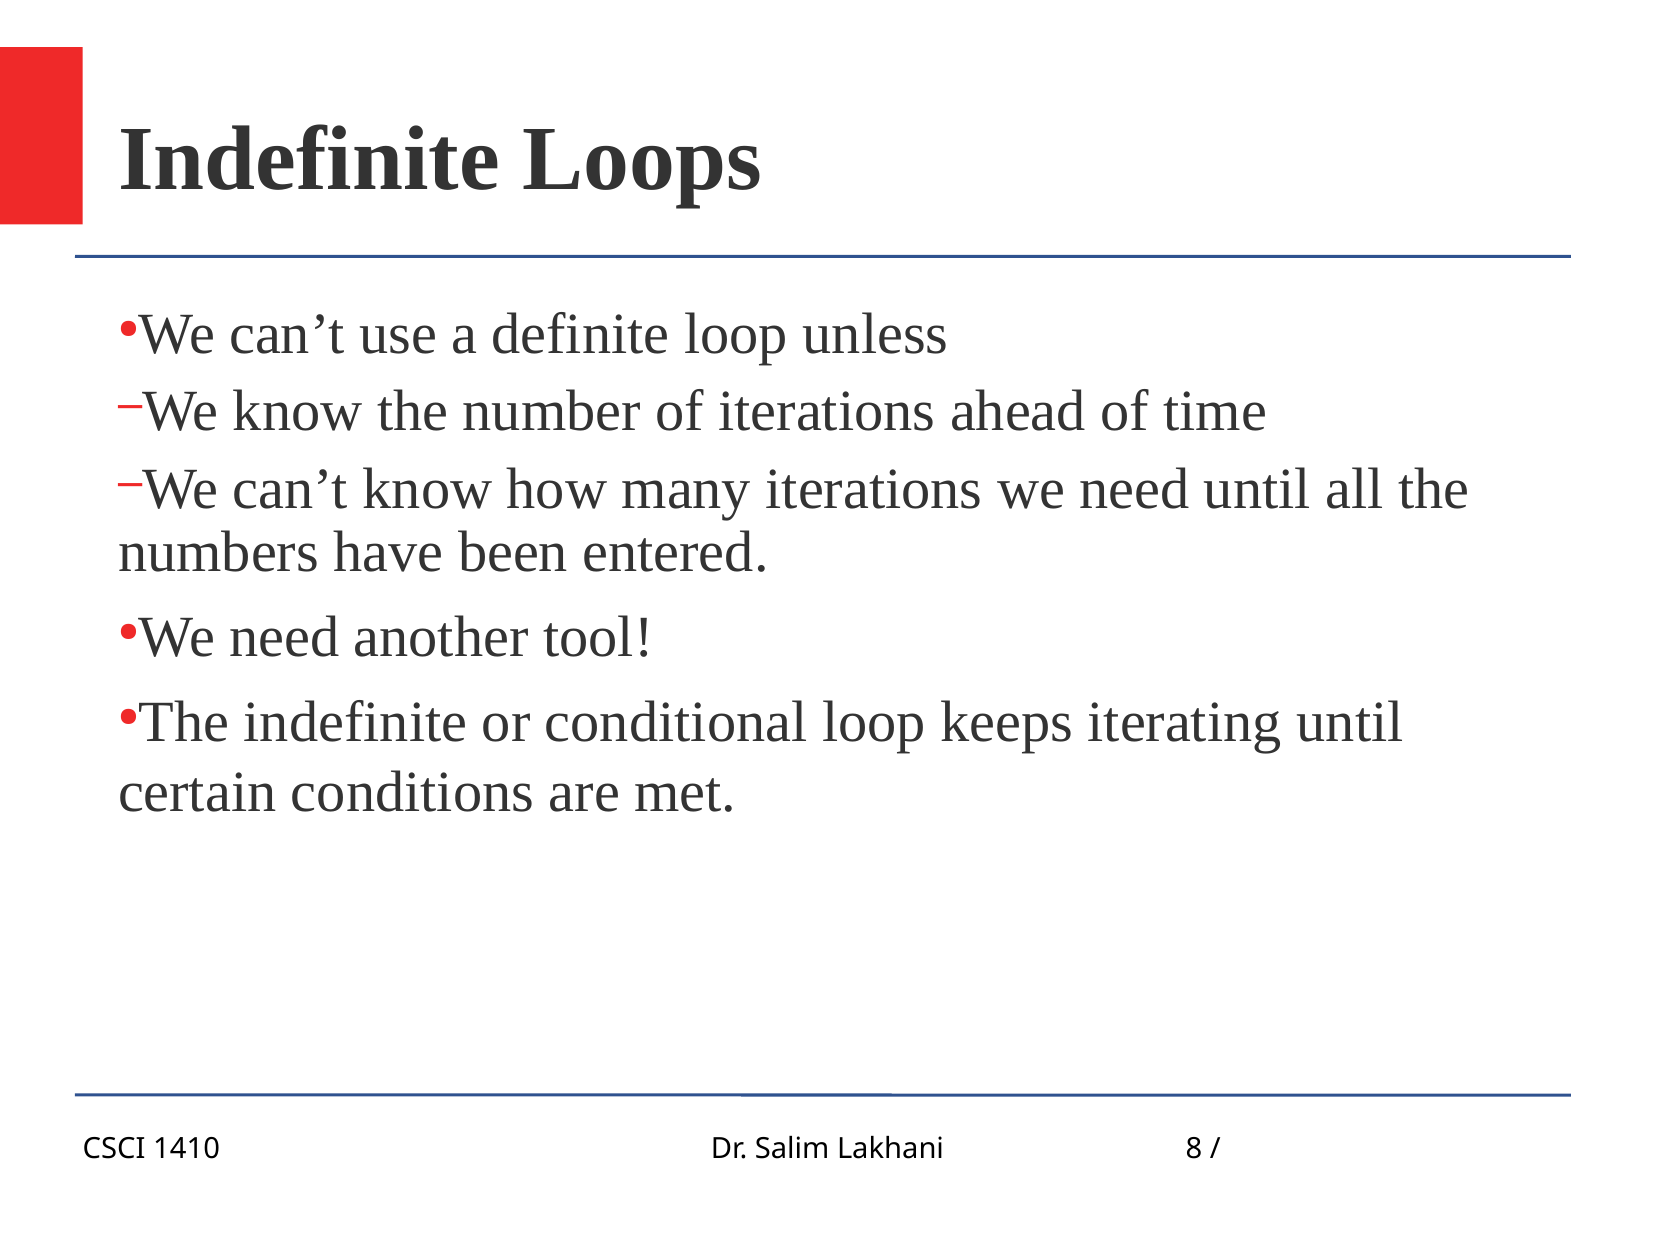

# Indefinite Loops
We can’t use a definite loop unless
We know the number of iterations ahead of time
We can’t know how many iterations we need until all the numbers have been entered.
We need another tool!
The indefinite or conditional loop keeps iterating until certain conditions are met.
CSCI 1410
Dr. Salim Lakhani